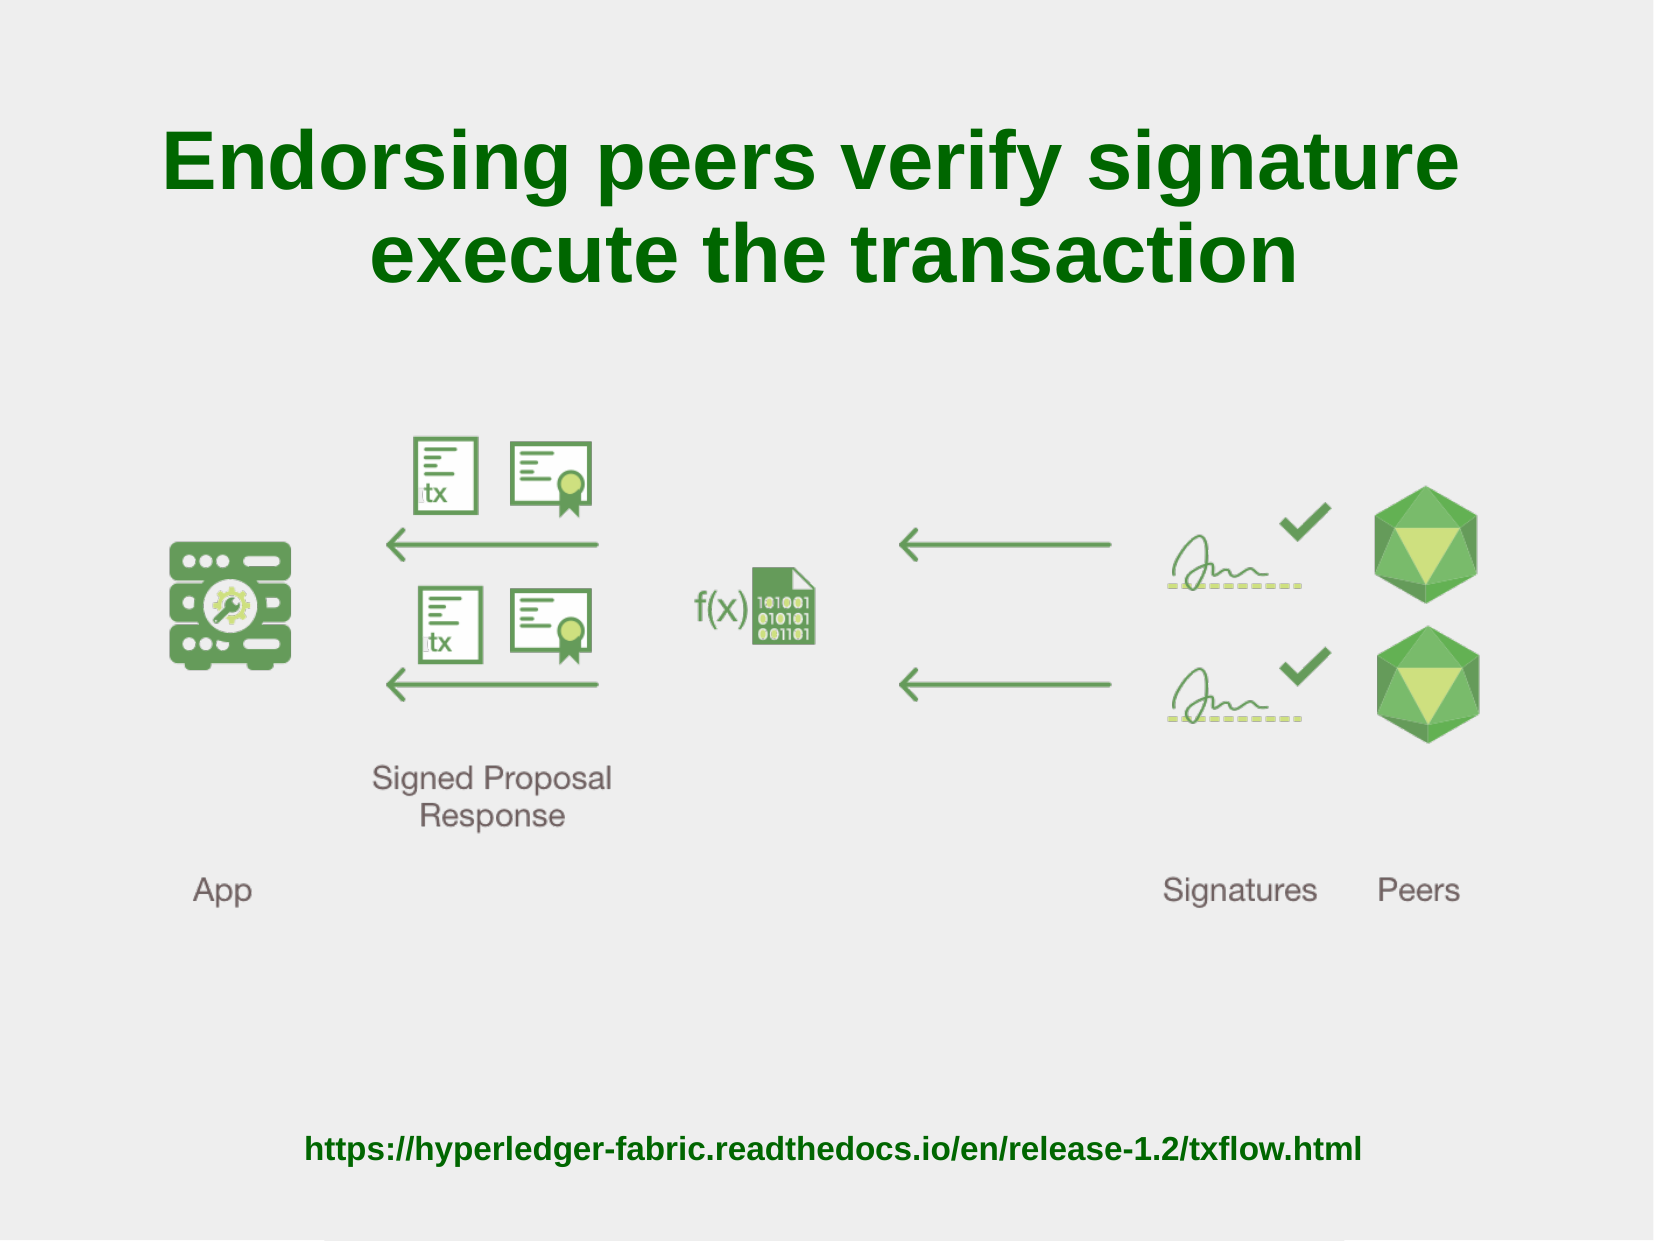

Endorsing peers verify signature
 execute the transaction
https://hyperledger-fabric.readthedocs.io/en/release-1.2/txflow.html